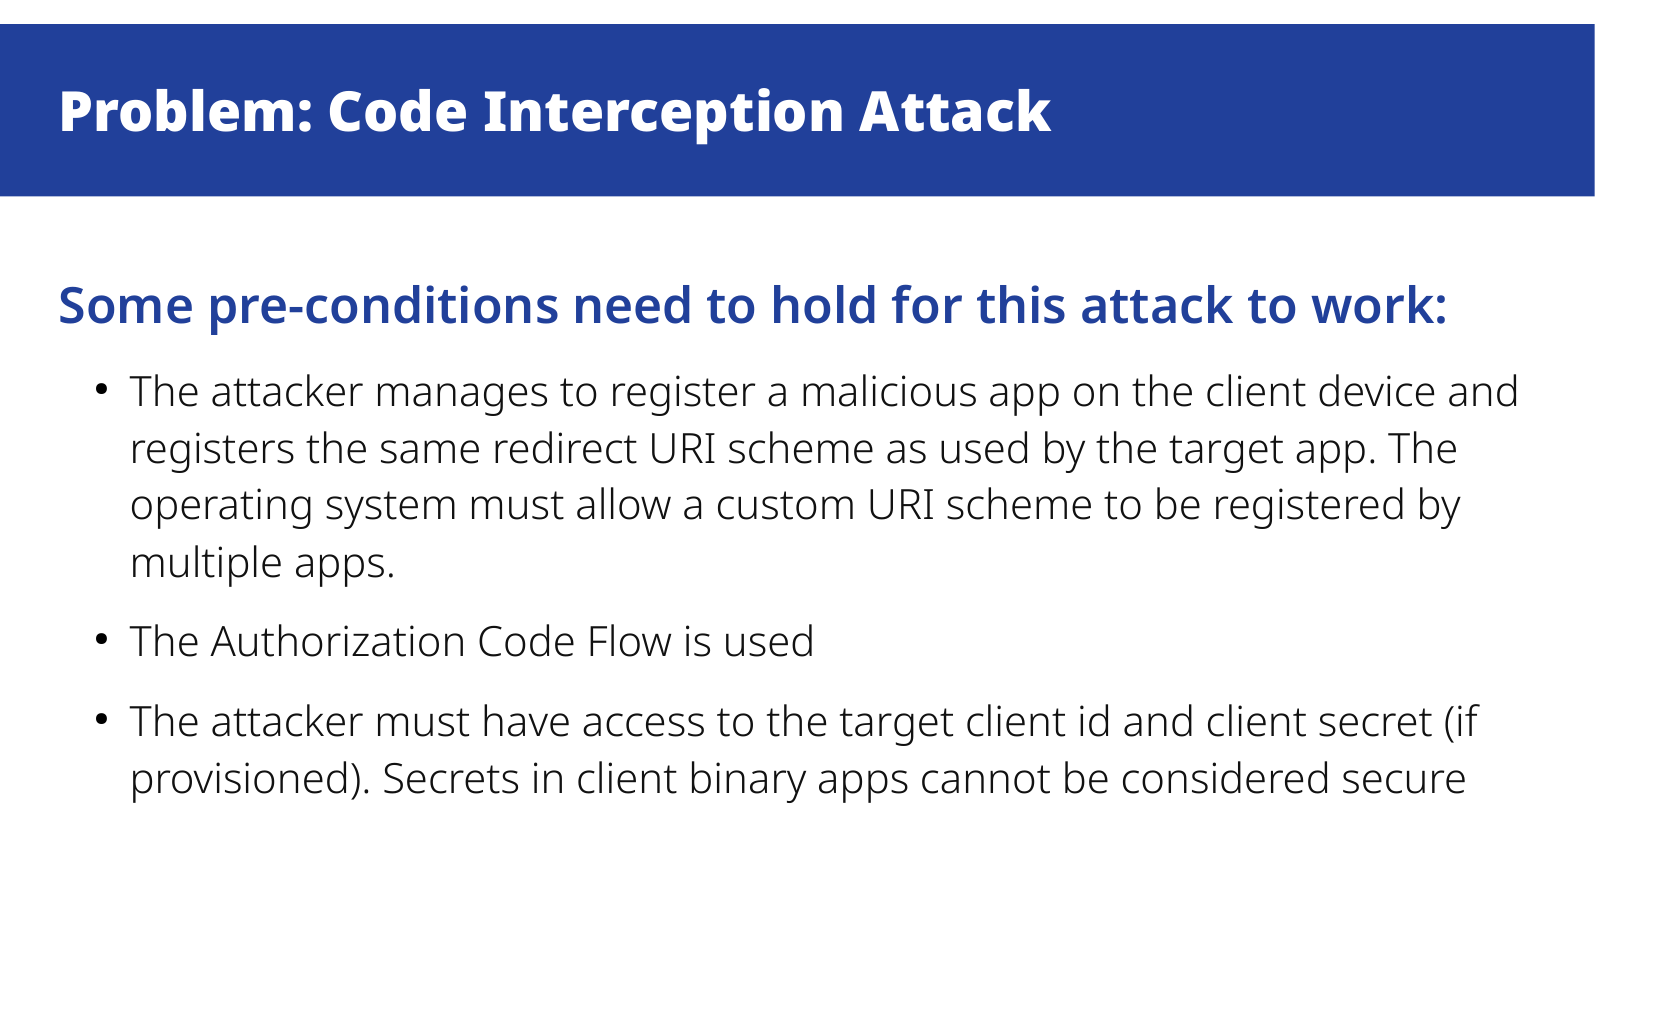

# Problem: Code Interception Attack
Some pre-conditions need to hold for this attack to work:
The attacker manages to register a malicious app on the client device and registers the same redirect URI scheme as used by the target app. The operating system must allow a custom URI scheme to be registered by multiple apps.
The Authorization Code Flow is used
The attacker must have access to the target client id and client secret (if provisioned). Secrets in client binary apps cannot be considered secure